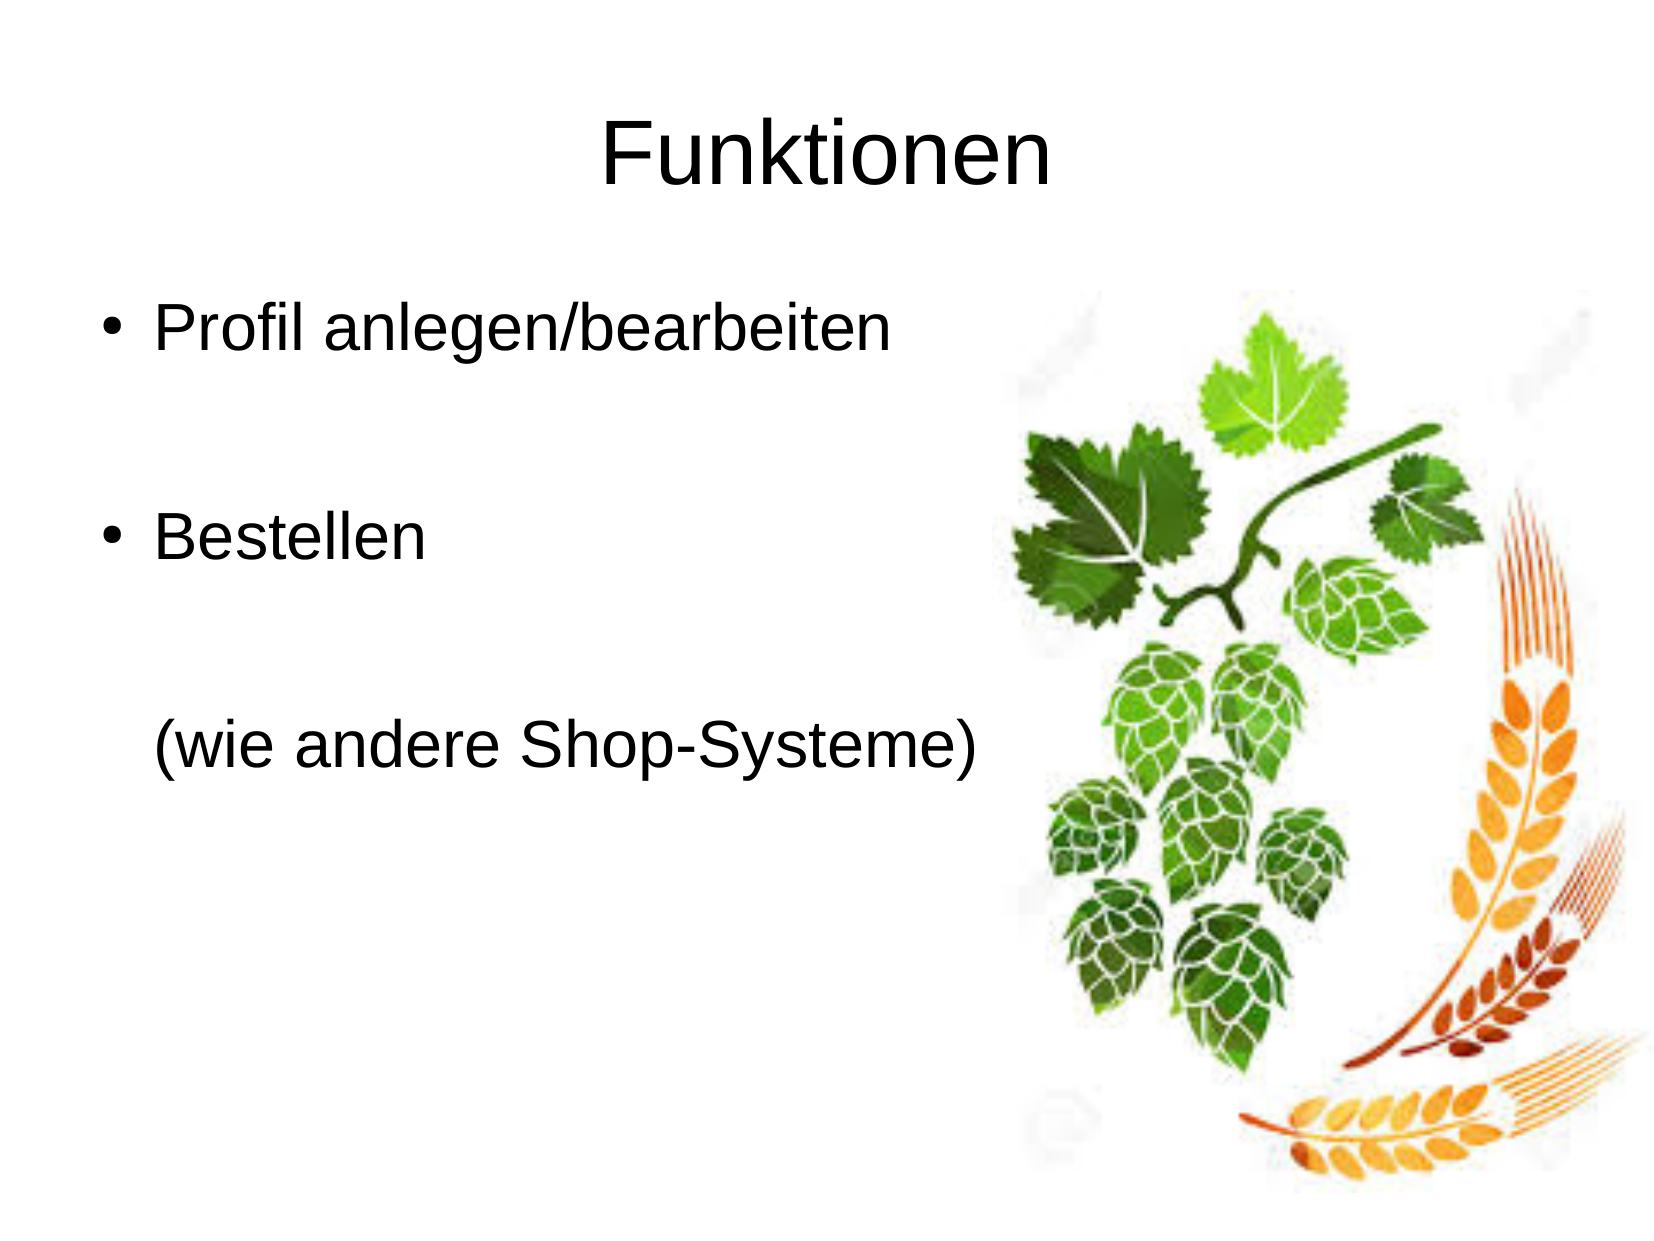

# Funktionen
Profil anlegen/bearbeiten
Bestellen
(wie andere Shop-Systeme)